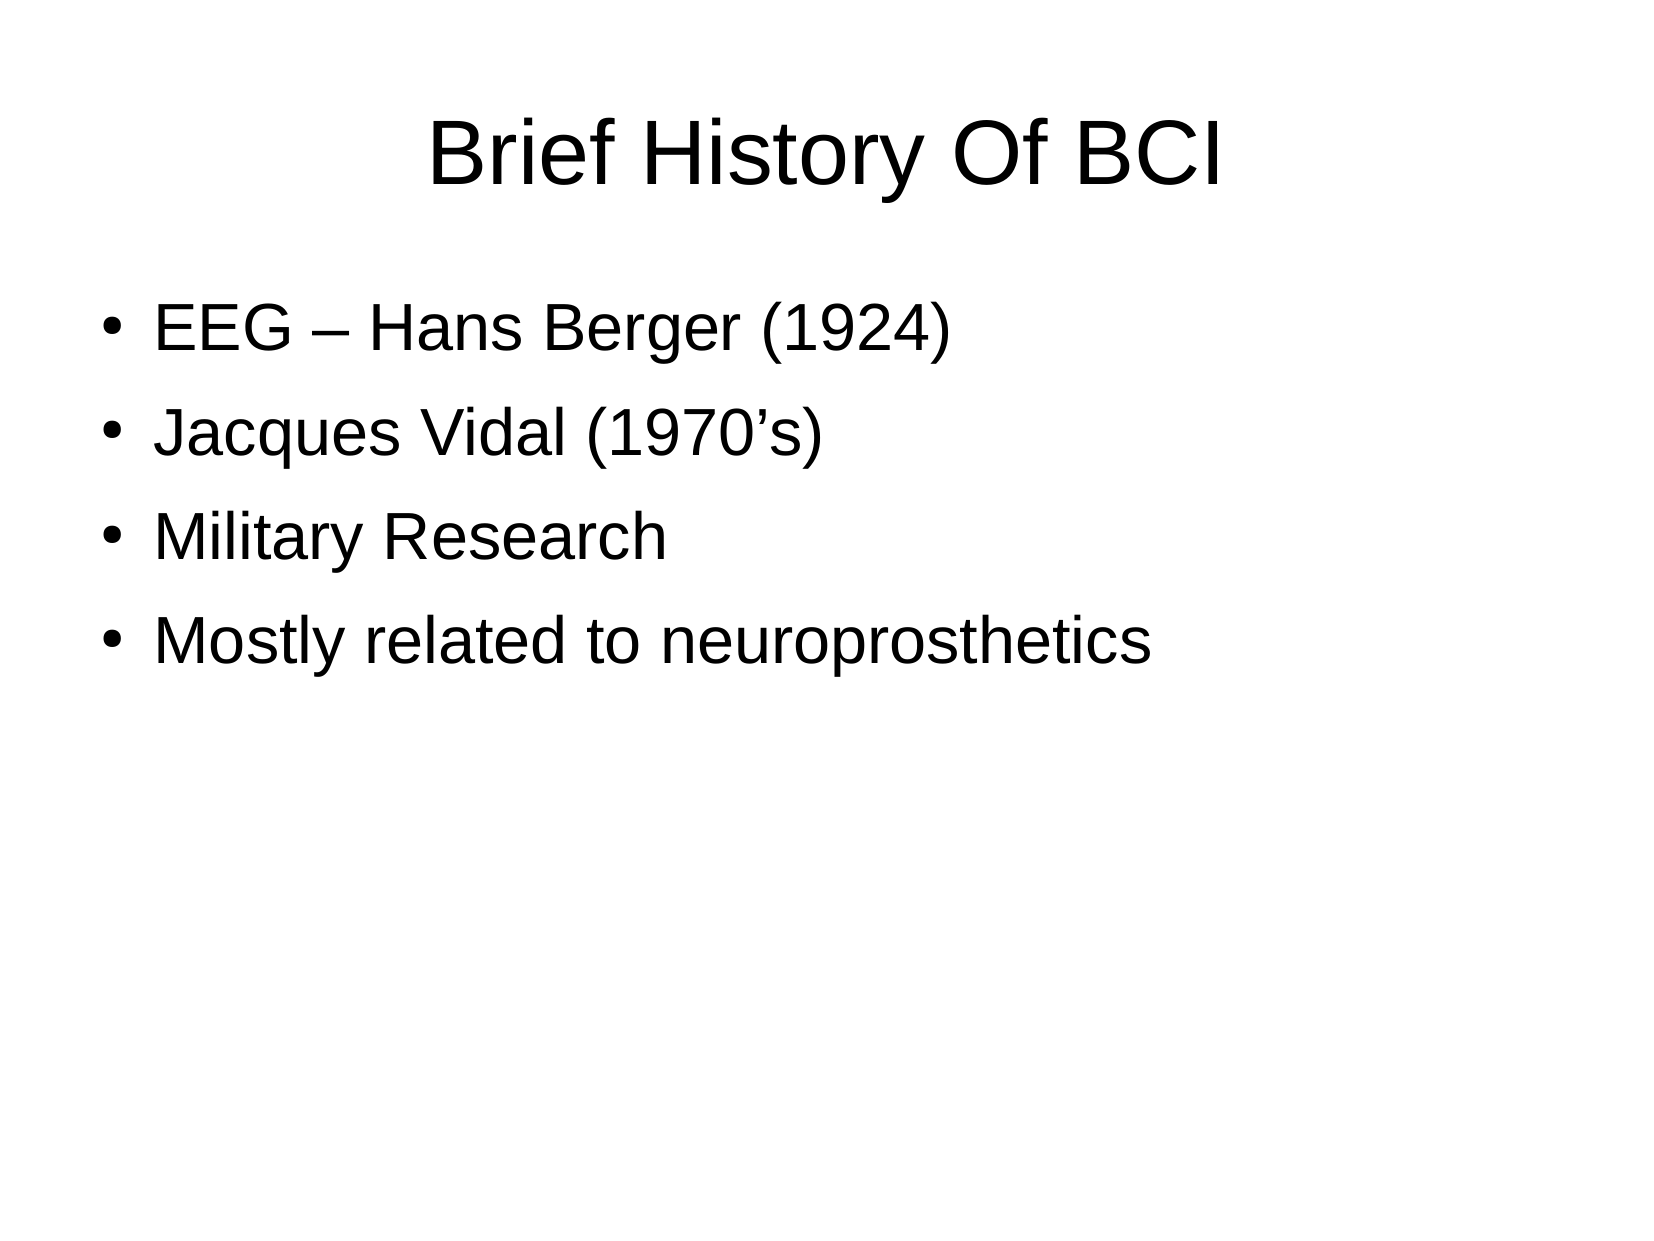

# Brief History Of BCI
EEG – Hans Berger (1924)
Jacques Vidal (1970’s)
Military Research
Mostly related to neuroprosthetics